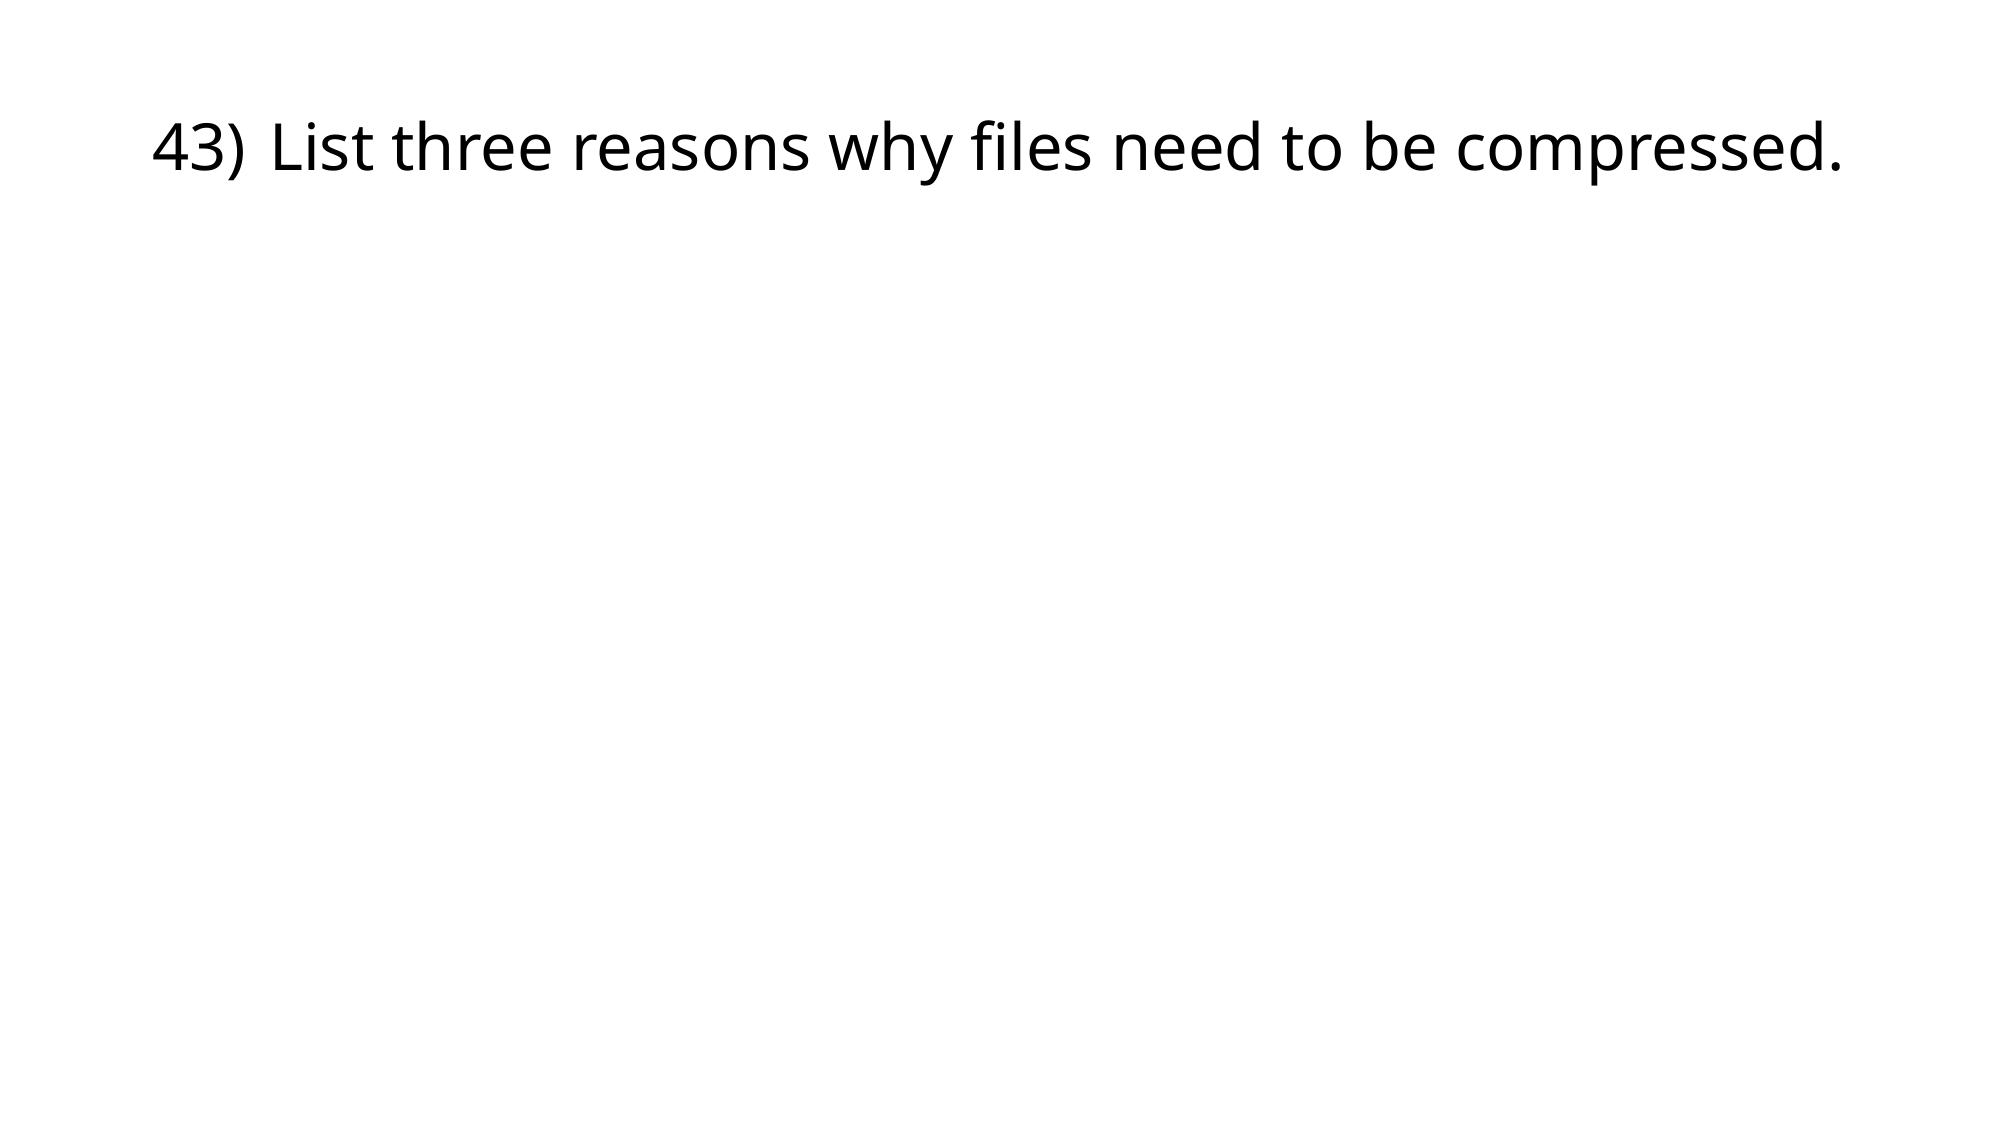

# 43)	List three reasons why files need to be compressed.